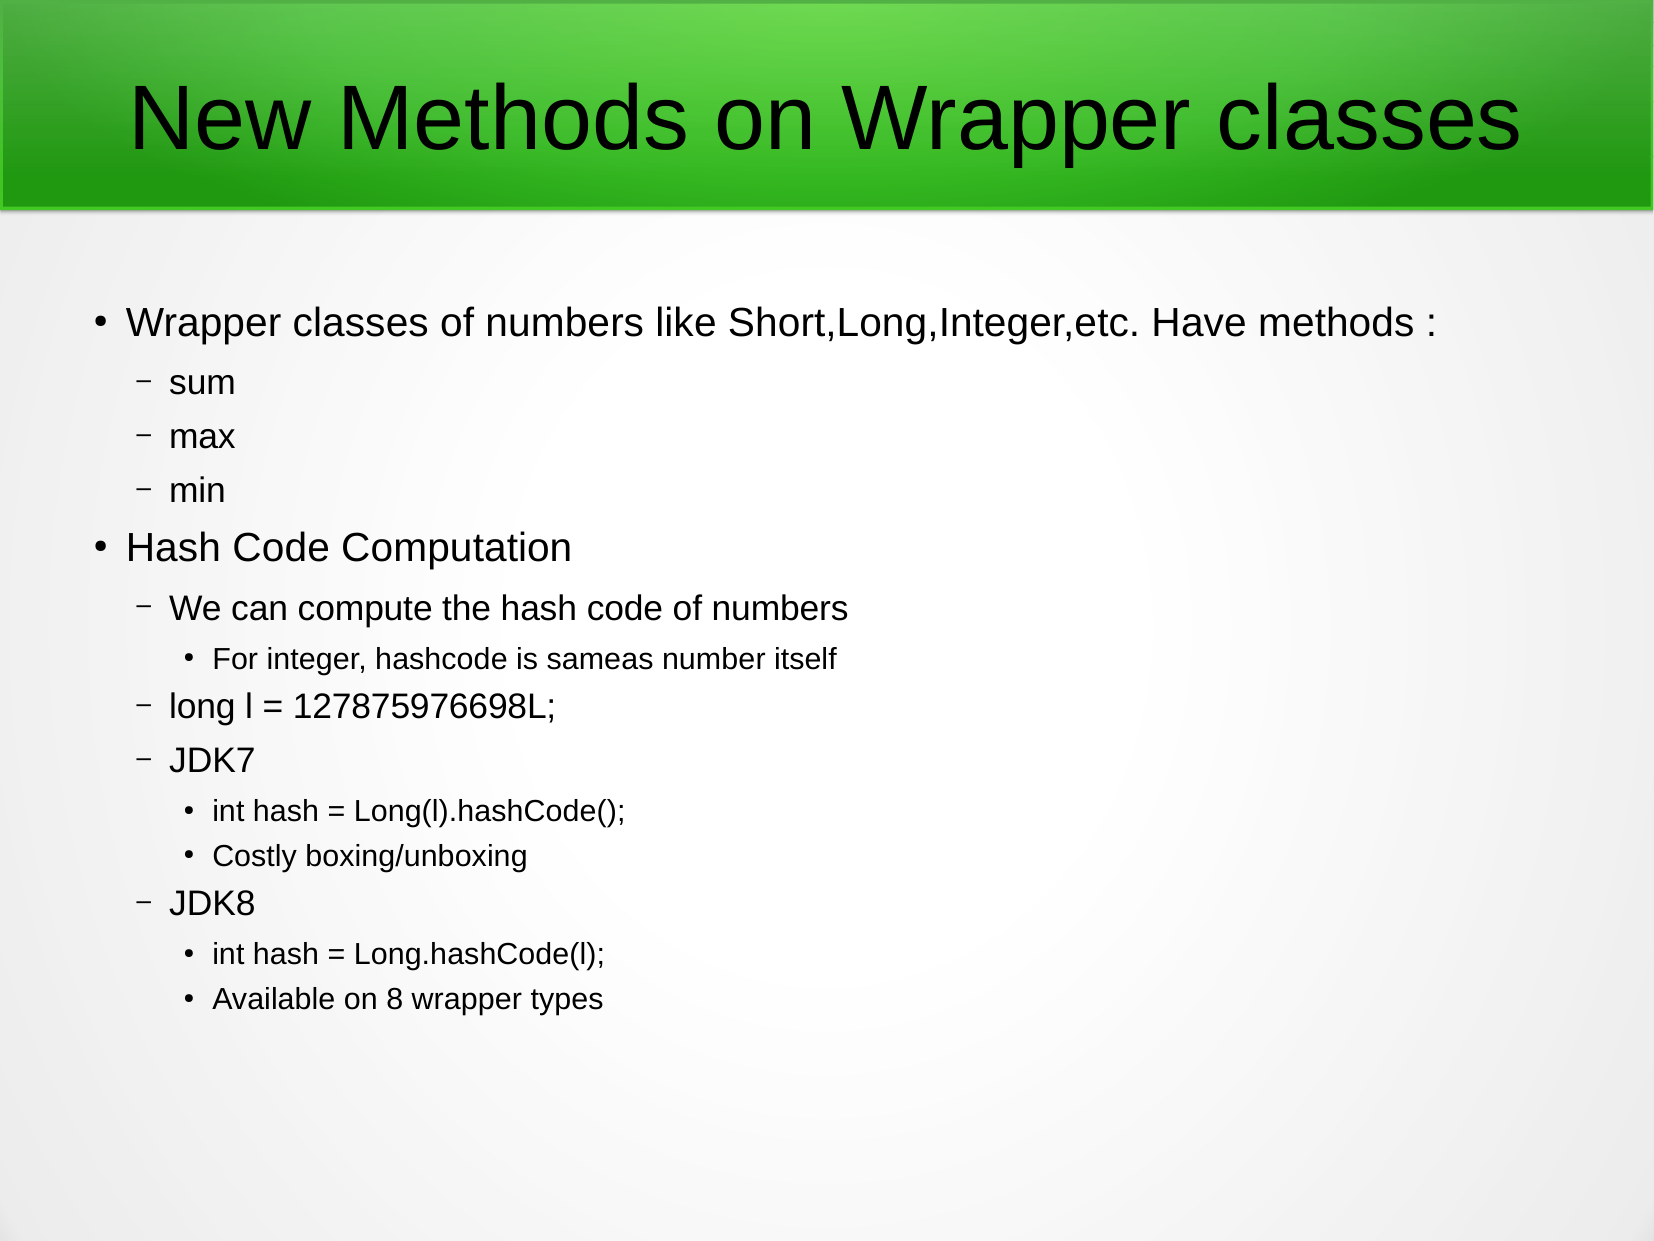

# New Methods on Wrapper classes
Wrapper classes of numbers like Short,Long,Integer,etc. Have methods :
sum
max
min
Hash Code Computation
We can compute the hash code of numbers
For integer, hashcode is sameas number itself
long l = 127875976698L;
JDK7
int hash = Long(l).hashCode();
Costly boxing/unboxing
JDK8
int hash = Long.hashCode(l);
Available on 8 wrapper types